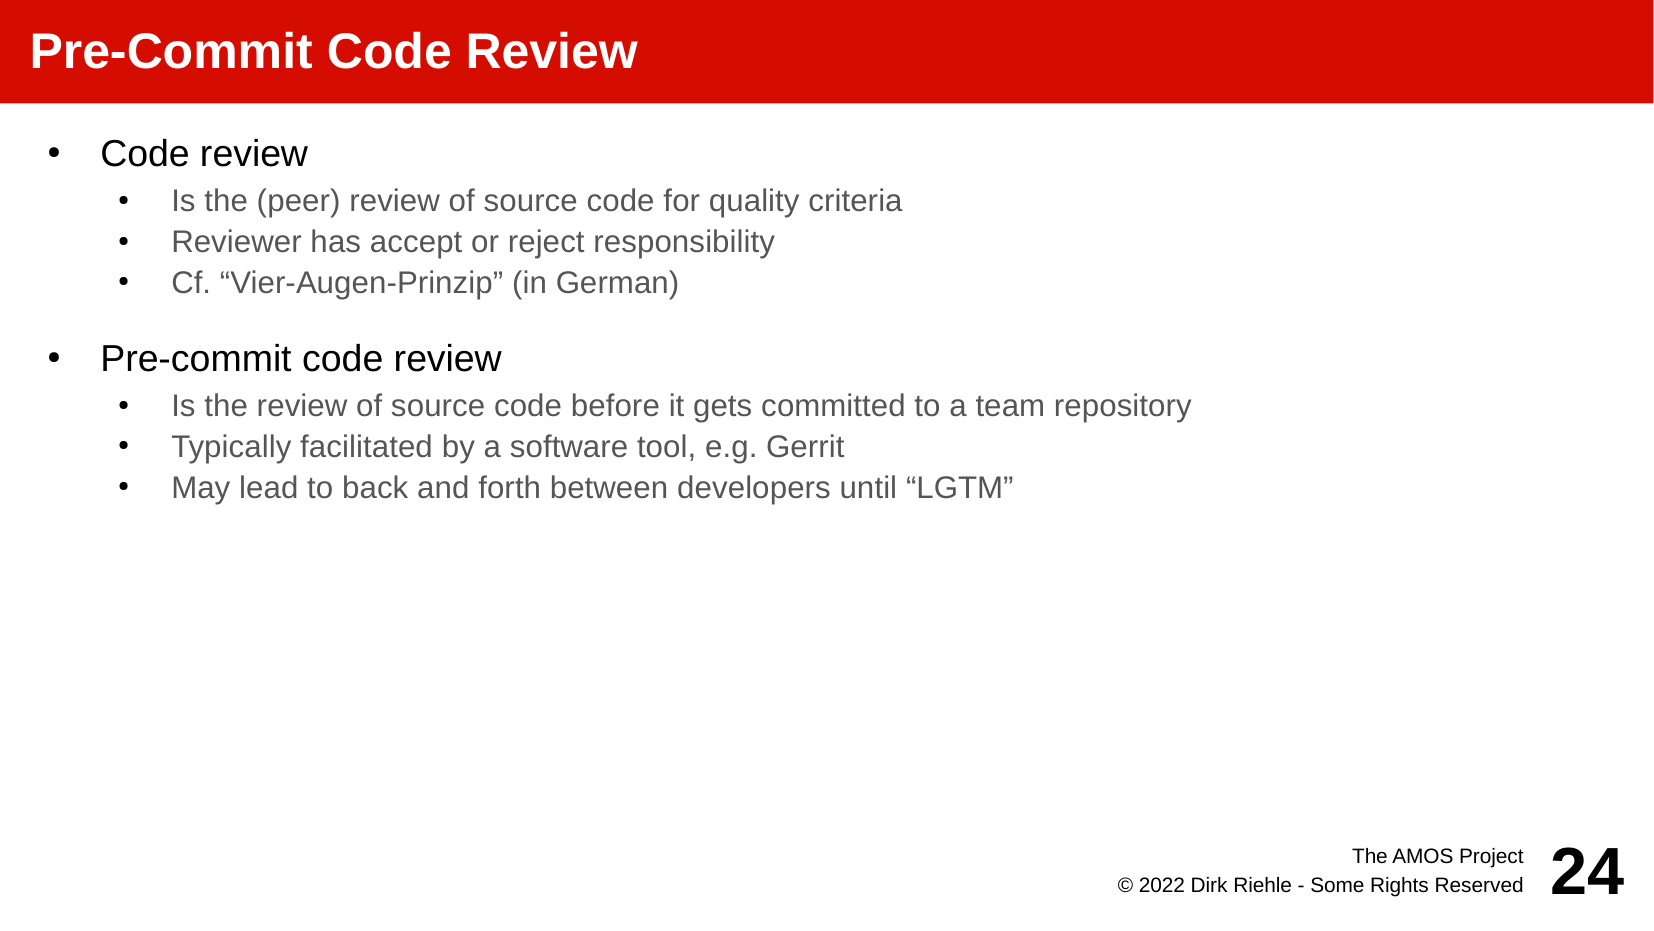

# Pre-Commit Code Review
Code review
Is the (peer) review of source code for quality criteria
Reviewer has accept or reject responsibility
Cf. “Vier-Augen-Prinzip” (in German)
Pre-commit code review
Is the review of source code before it gets committed to a team repository
Typically facilitated by a software tool, e.g. Gerrit
May lead to back and forth between developers until “LGTM”
The AMOS Project
24
© 2022 Dirk Riehle - Some Rights Reserved